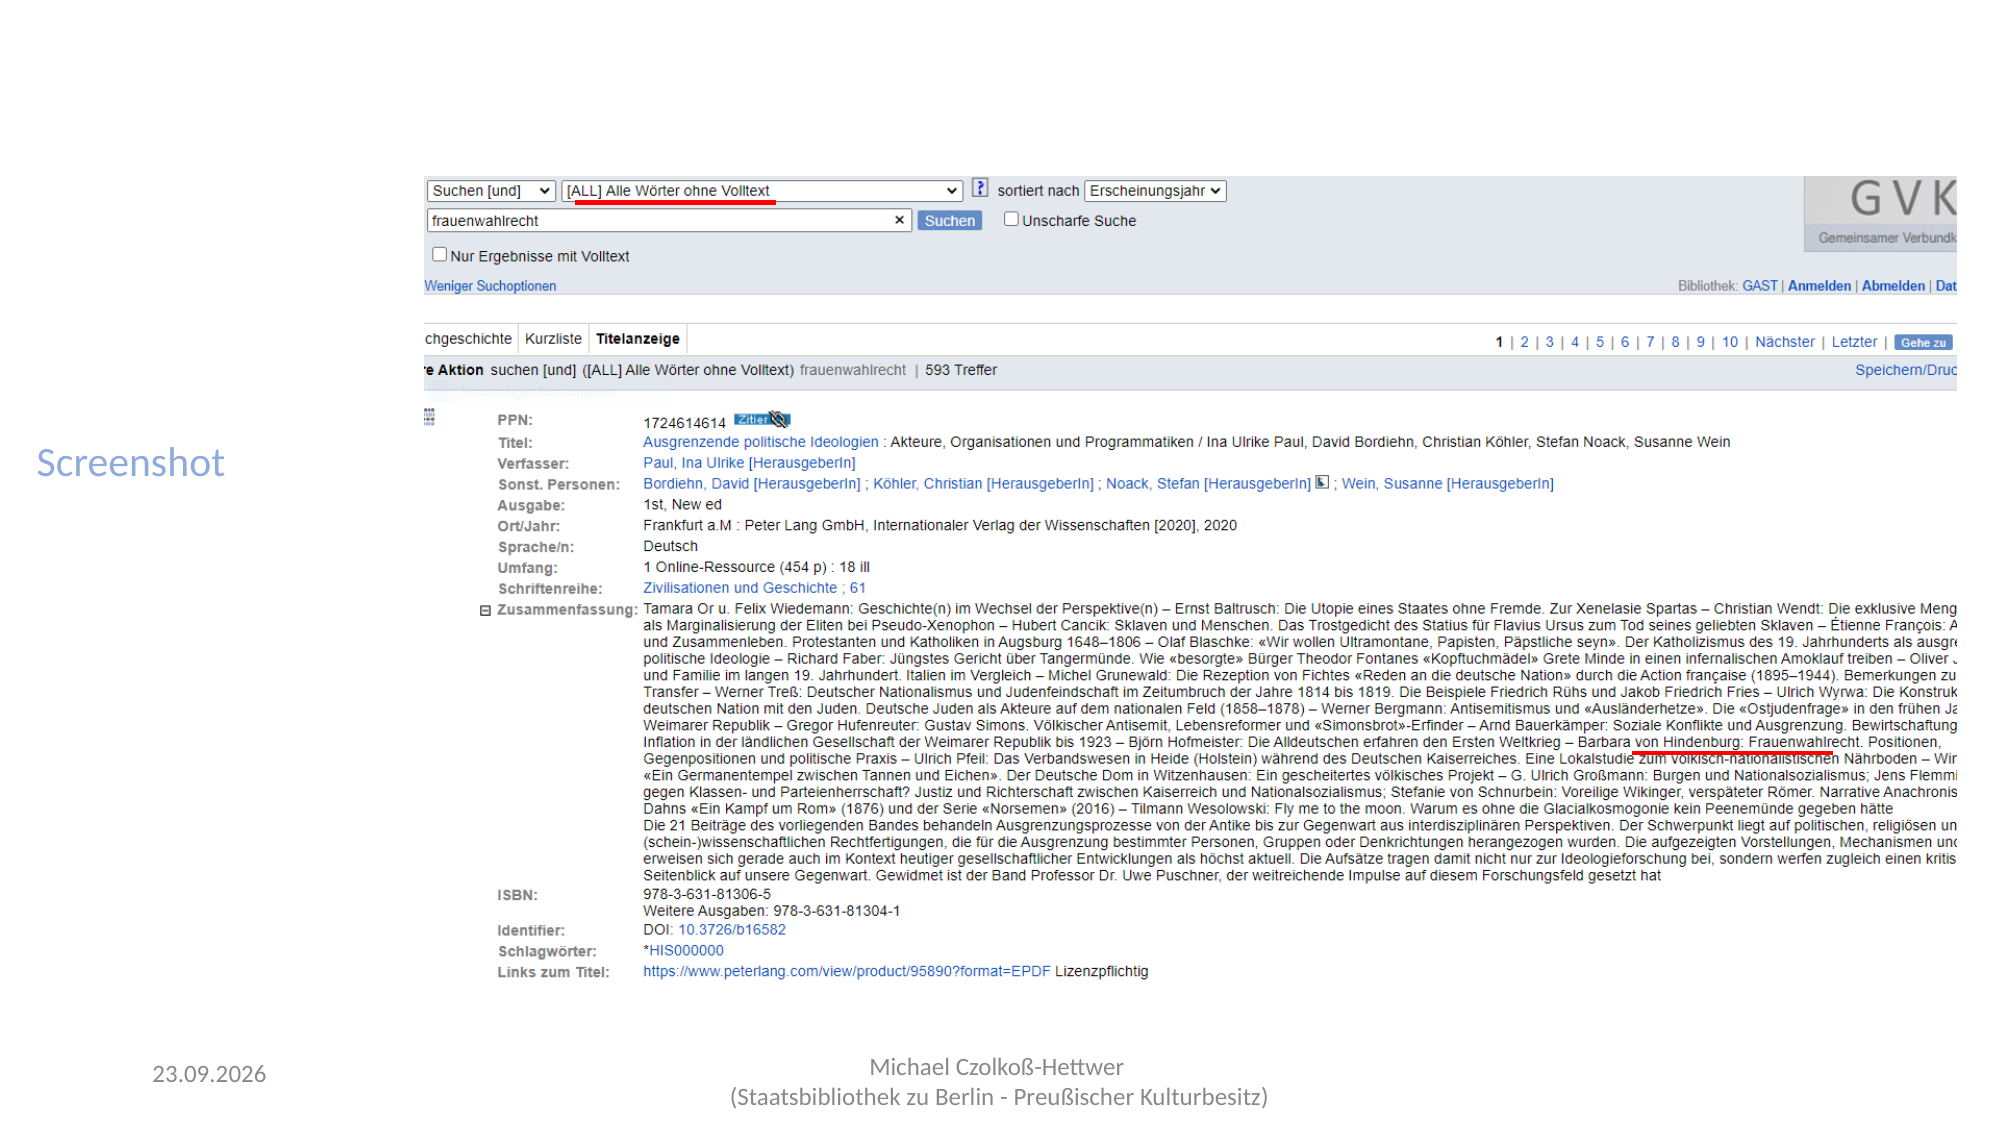

# III. Basiswissen – Metadaten
Screenshot aus dem Gemeinsamen Verbund-Katalog (GVK)
Michael Czolkoß-Hettwer
(Staatsbibliothek zu Berlin - Preußischer Kulturbesitz)